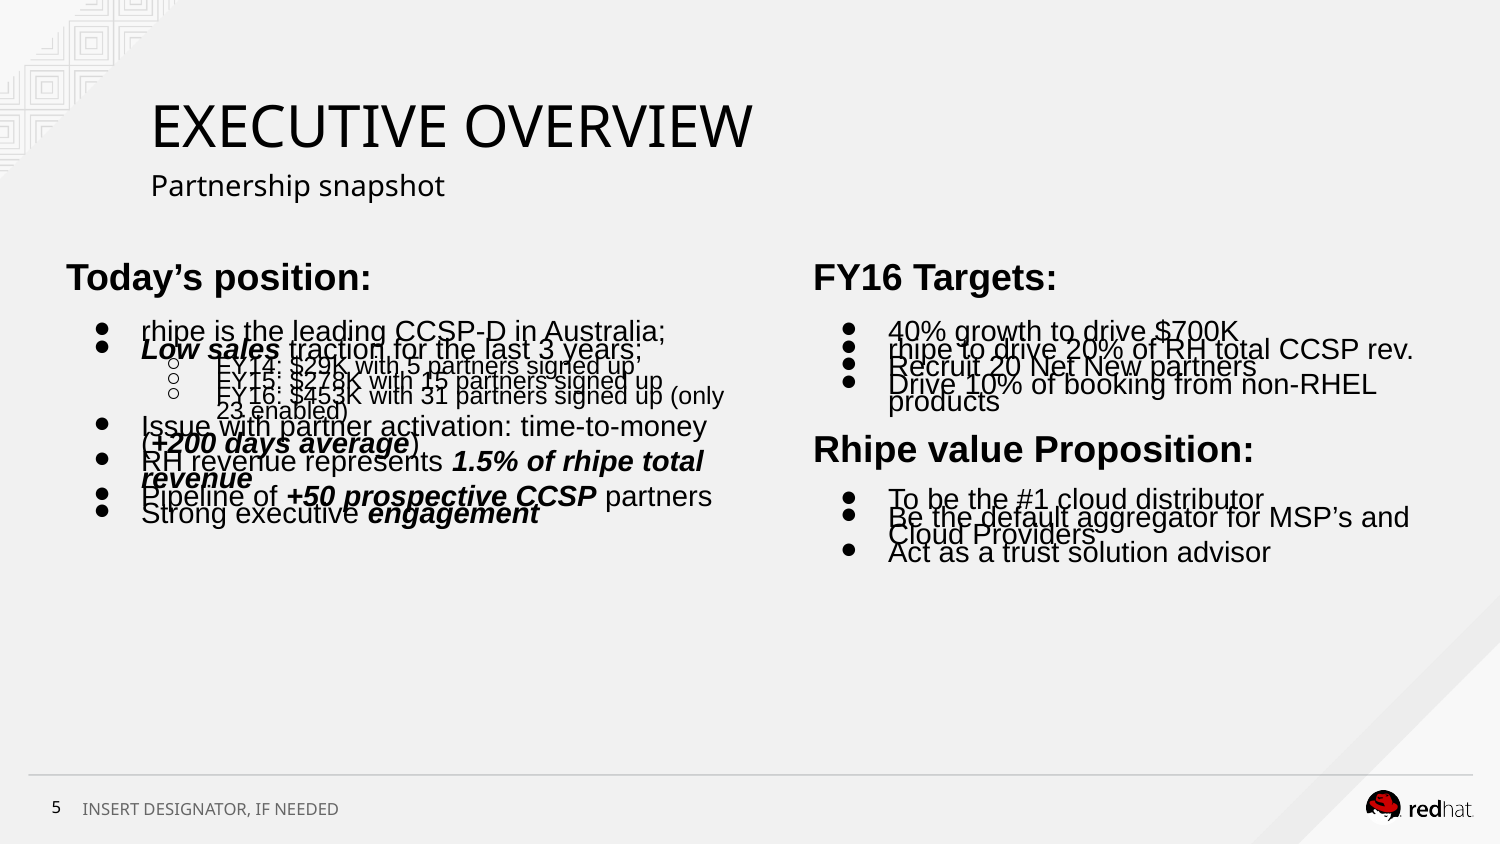

EXECUTIVE OVERVIEW
Partnership snapshot
# Today’s position:
rhipe is the leading CCSP-D in Australia;
Low sales traction for the last 3 years;
FY14: $29K with 5 partners signed up
FY15: $278K with 15 partners signed up
FY16: $453K with 31 partners signed up (only 23 enabled)
Issue with partner activation: time-to-money (+200 days average)
RH revenue represents 1.5% of rhipe total revenue
Pipeline of +50 prospective CCSP partners
Strong executive engagement
FY16 Targets:
40% growth to drive $700K
rhipe to drive 20% of RH total CCSP rev.
Recruit 20 Net New partners
Drive 10% of booking from non-RHEL products
Rhipe value Proposition:
To be the #1 cloud distributor
Be the default aggregator for MSP’s and Cloud Providers
Act as a trust solution advisor